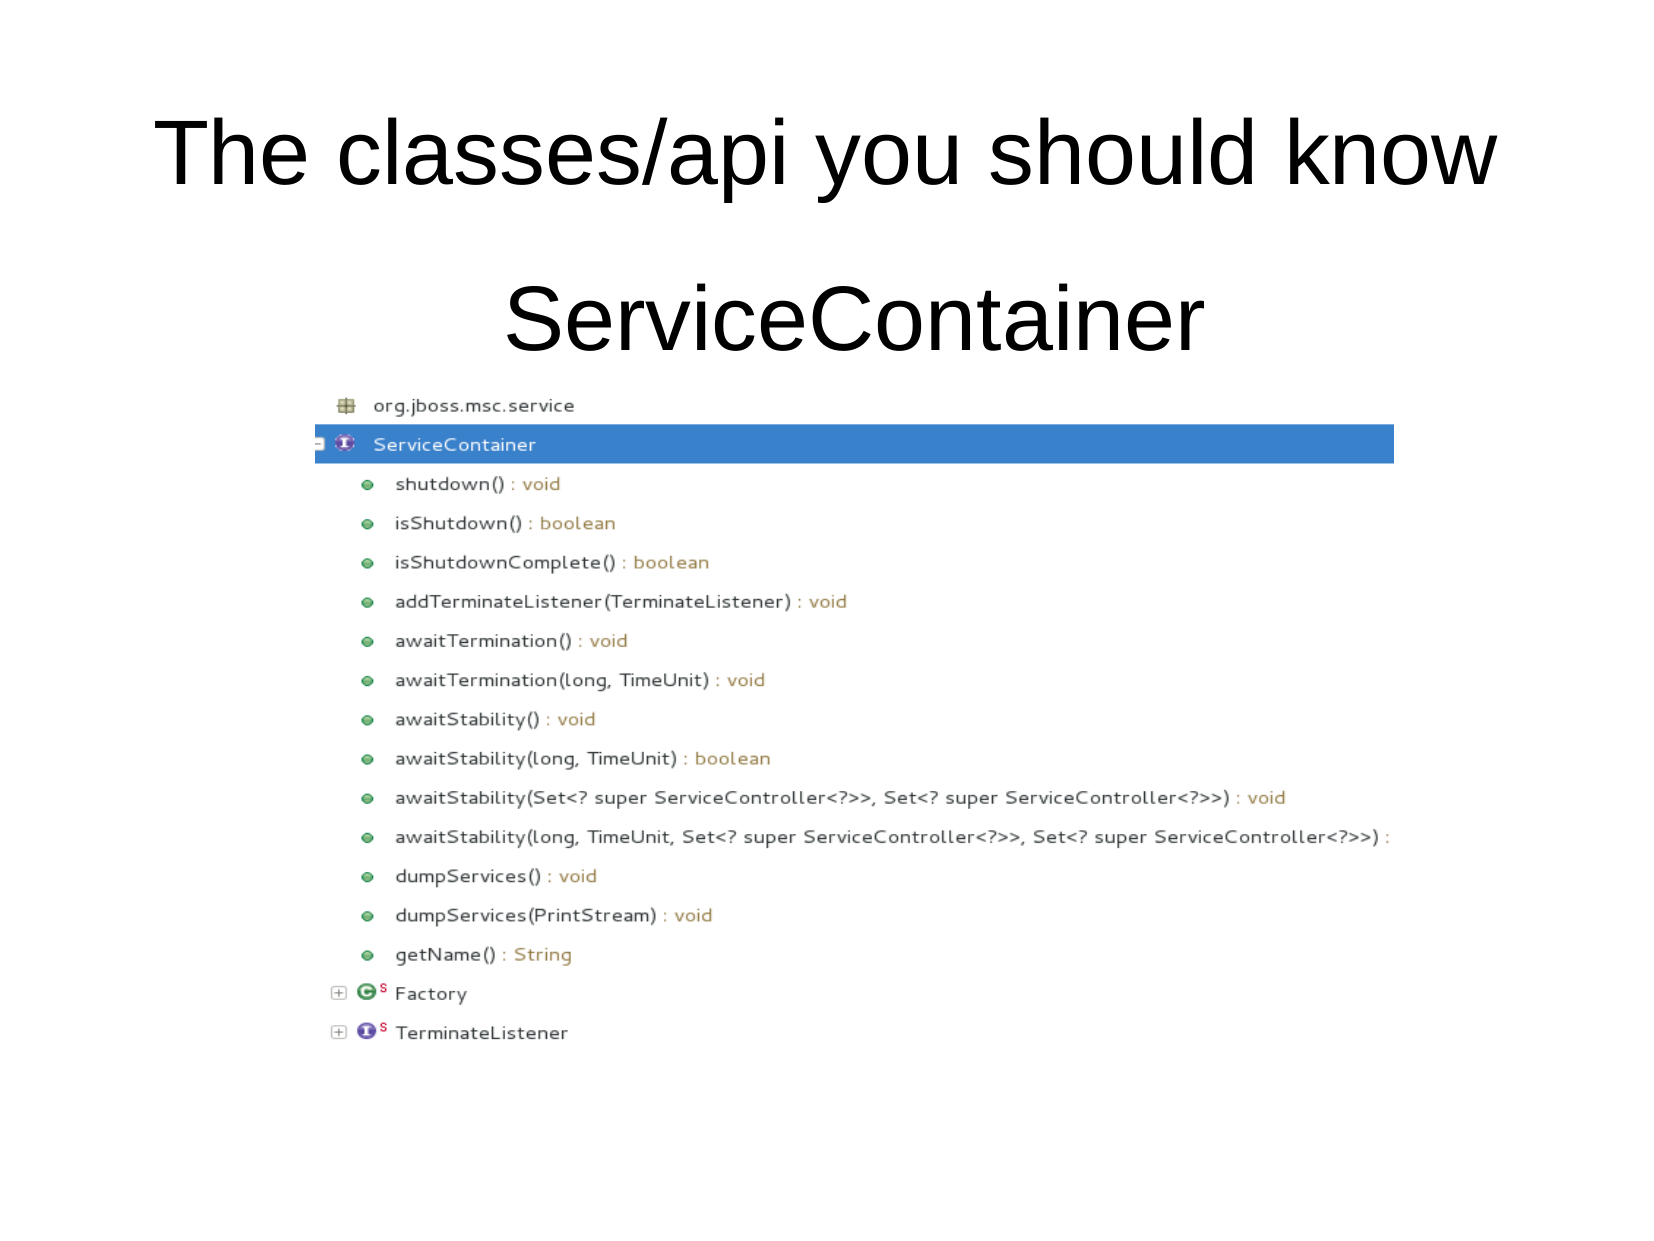

# The classes/api you should know
ServiceContainer